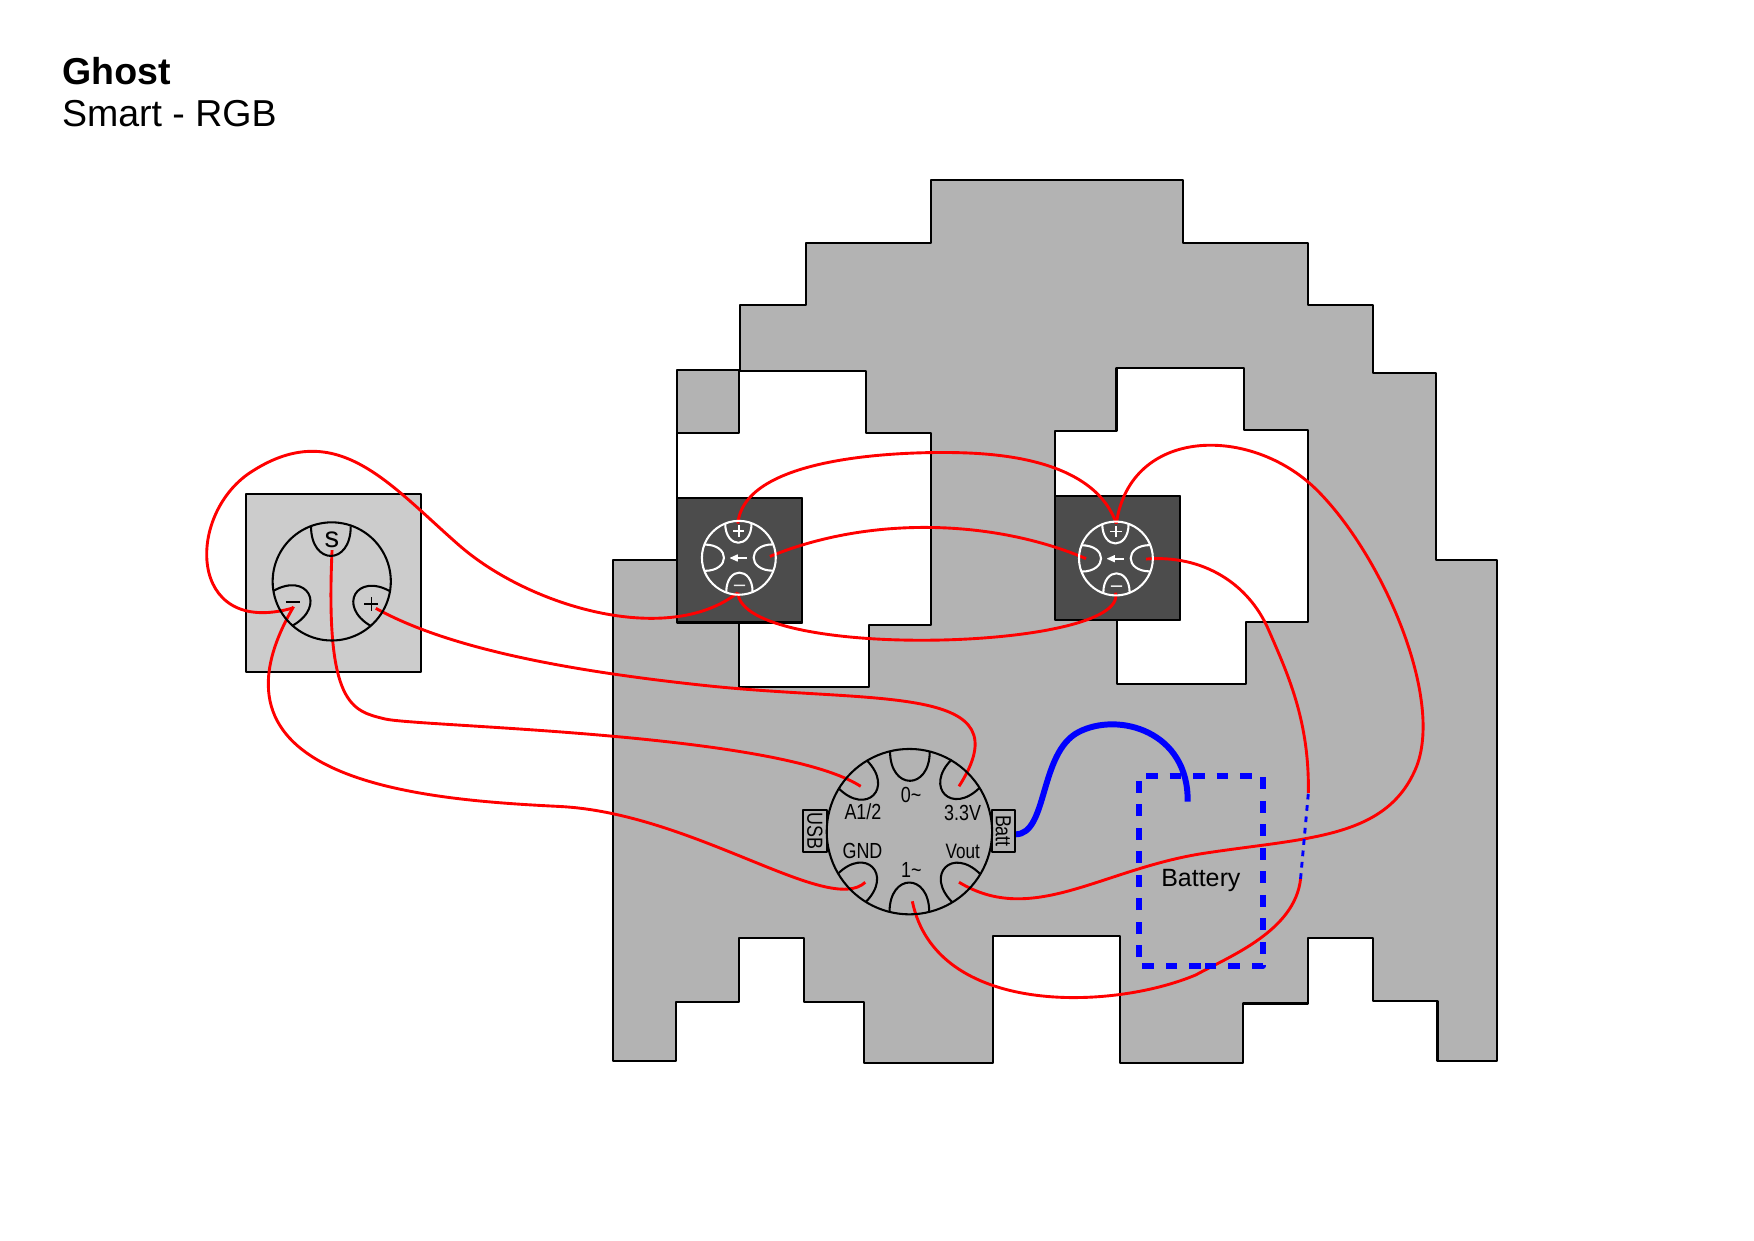

Ghost
Smart - RGB
s
0~
A1/2
3.3V
USB
Batt
GND
Vout
1~
Battery